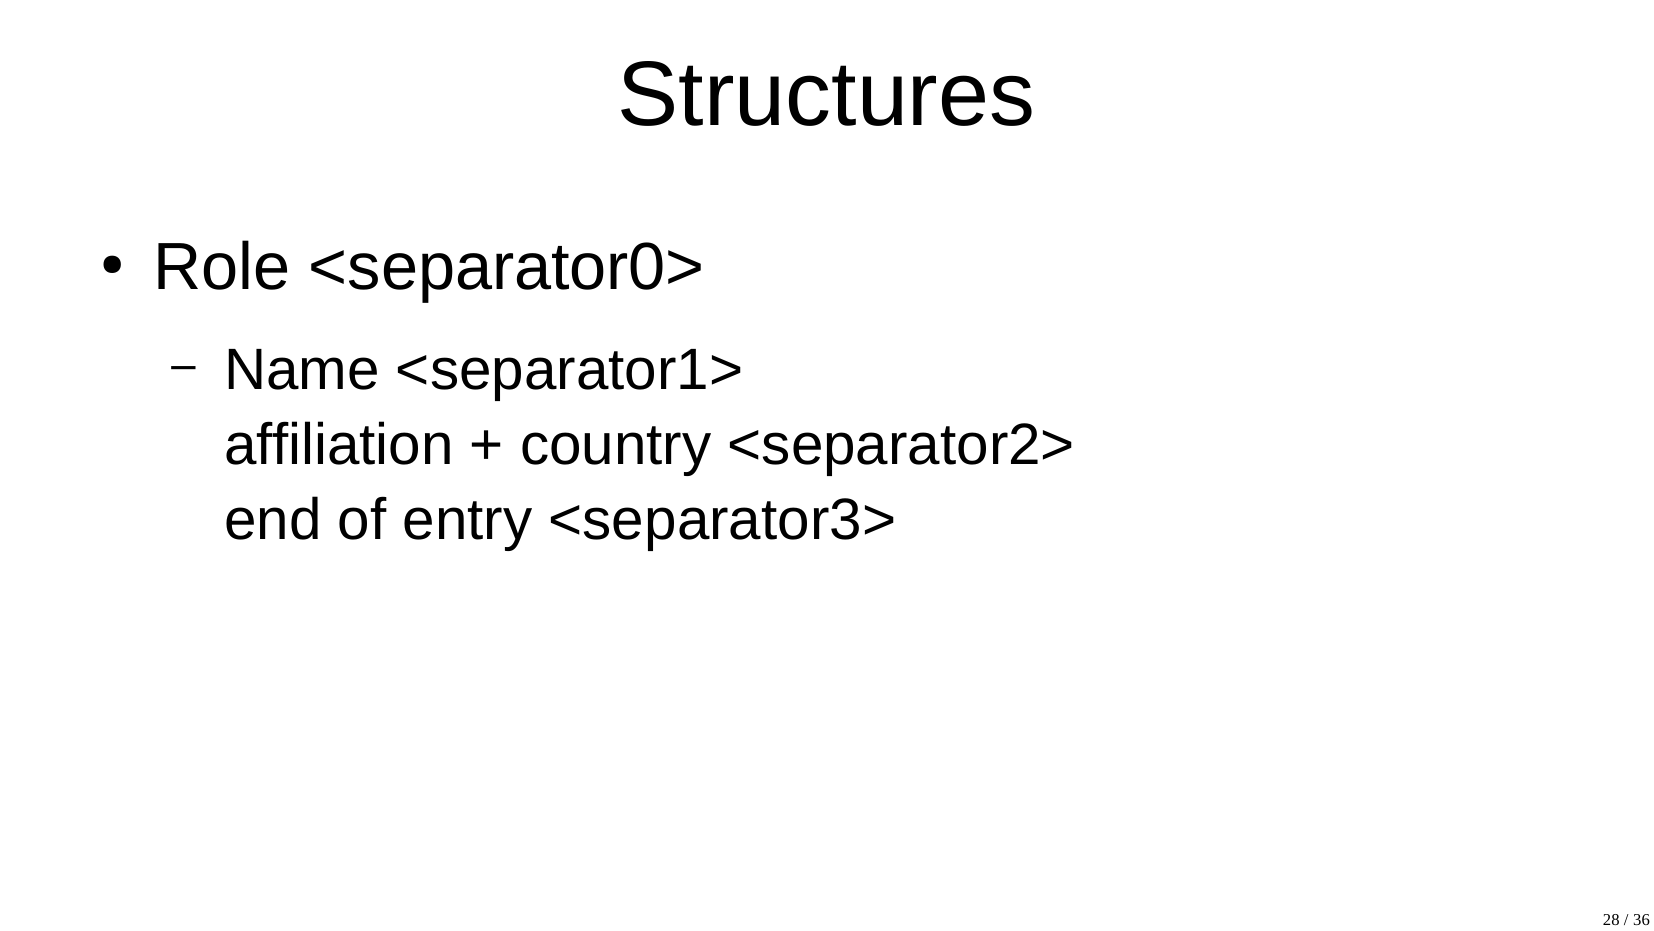

# Structures
Role <separator0>
Name <separator1>
affiliation + country <separator2>
end of entry <separator3>
28